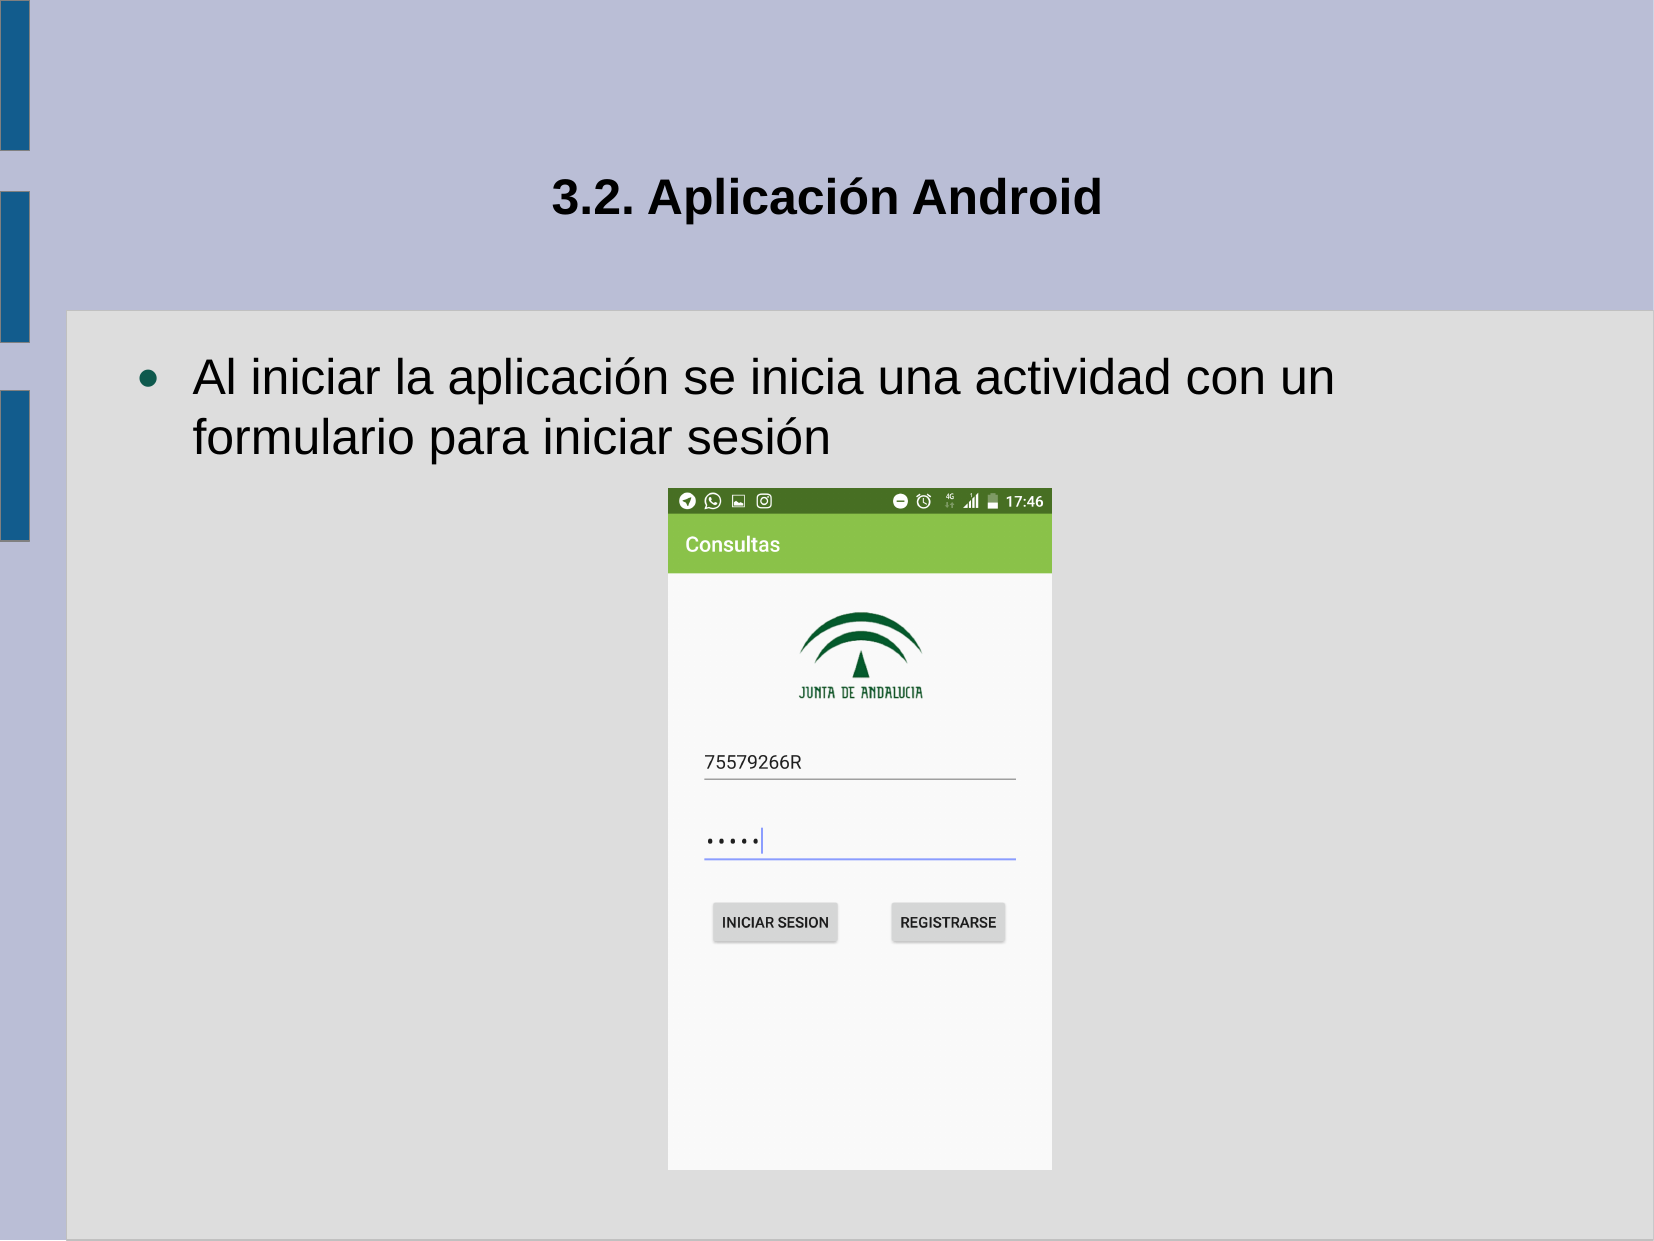

3.2. Aplicación Android
Al iniciar la aplicación se inicia una actividad con un formulario para iniciar sesión